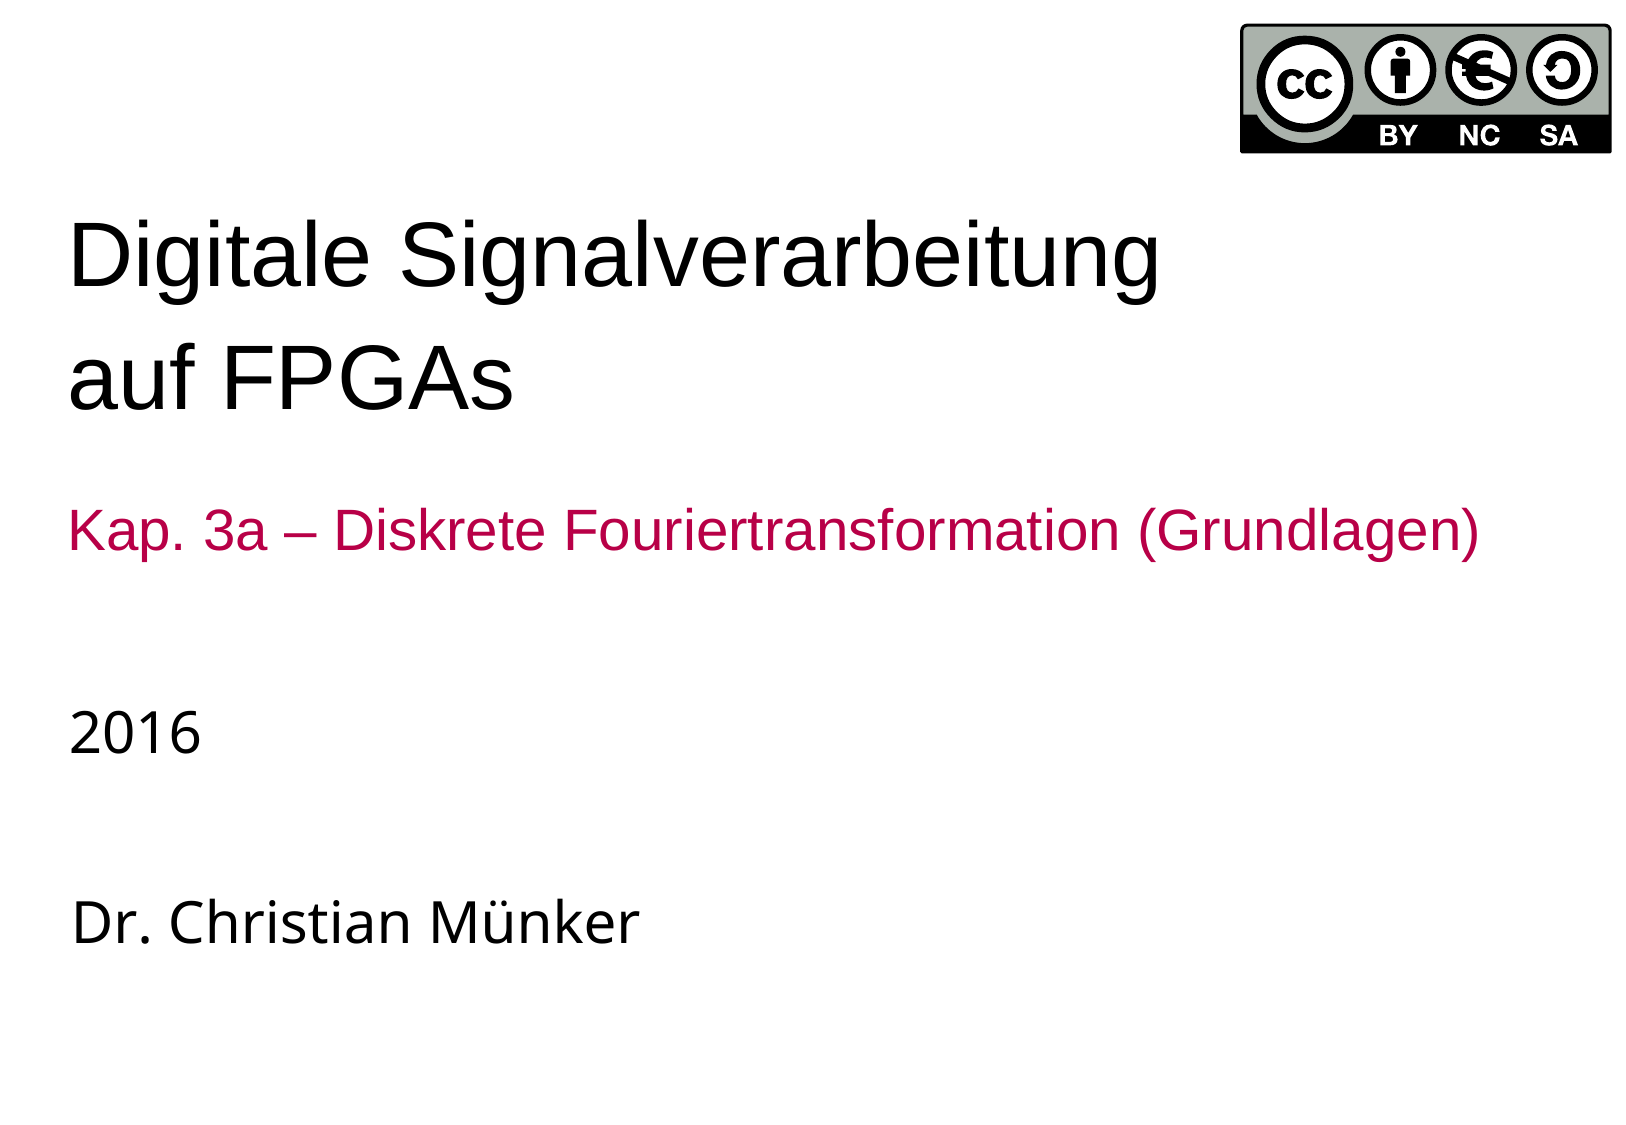

Digitale Signalverarbeitung
auf FPGAs
Kap. 3a – Diskrete Fouriertransformation (Grundlagen)
# 2016
Dr. Christian Münker